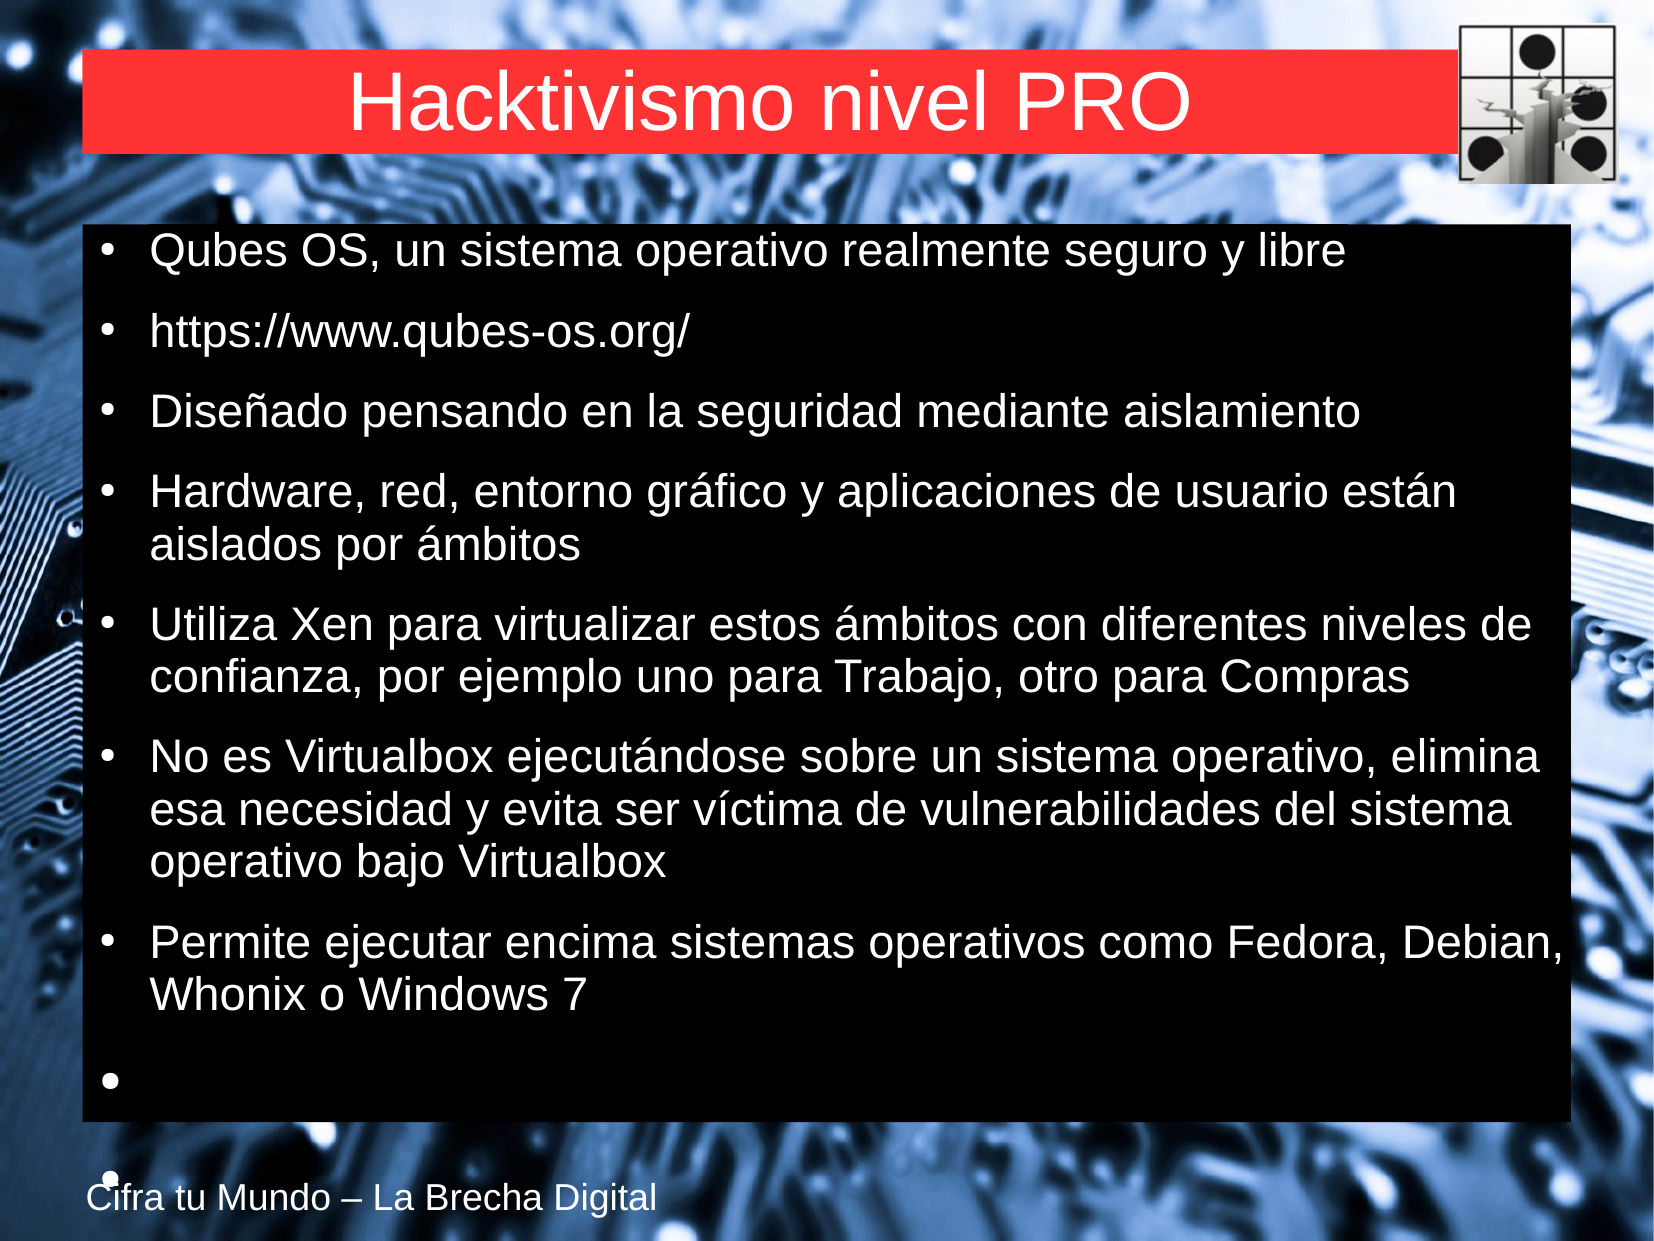

Tráfico de datos seguro con Tor y/o VPN
Hacktivismo nivel PRO
# Qubes OS, un sistema operativo realmente seguro y libre
https://www.qubes-os.org/
Diseñado pensando en la seguridad mediante aislamiento
Hardware, red, entorno gráfico y aplicaciones de usuario están aislados por ámbitos
Utiliza Xen para virtualizar estos ámbitos con diferentes niveles de confianza, por ejemplo uno para Trabajo, otro para Compras
No es Virtualbox ejecutándose sobre un sistema operativo, elimina esa necesidad y evita ser víctima de vulnerabilidades del sistema operativo bajo Virtualbox
Permite ejecutar encima sistemas operativos como Fedora, Debian, Whonix o Windows 7
Cifra tu Mundo – La Brecha Digital